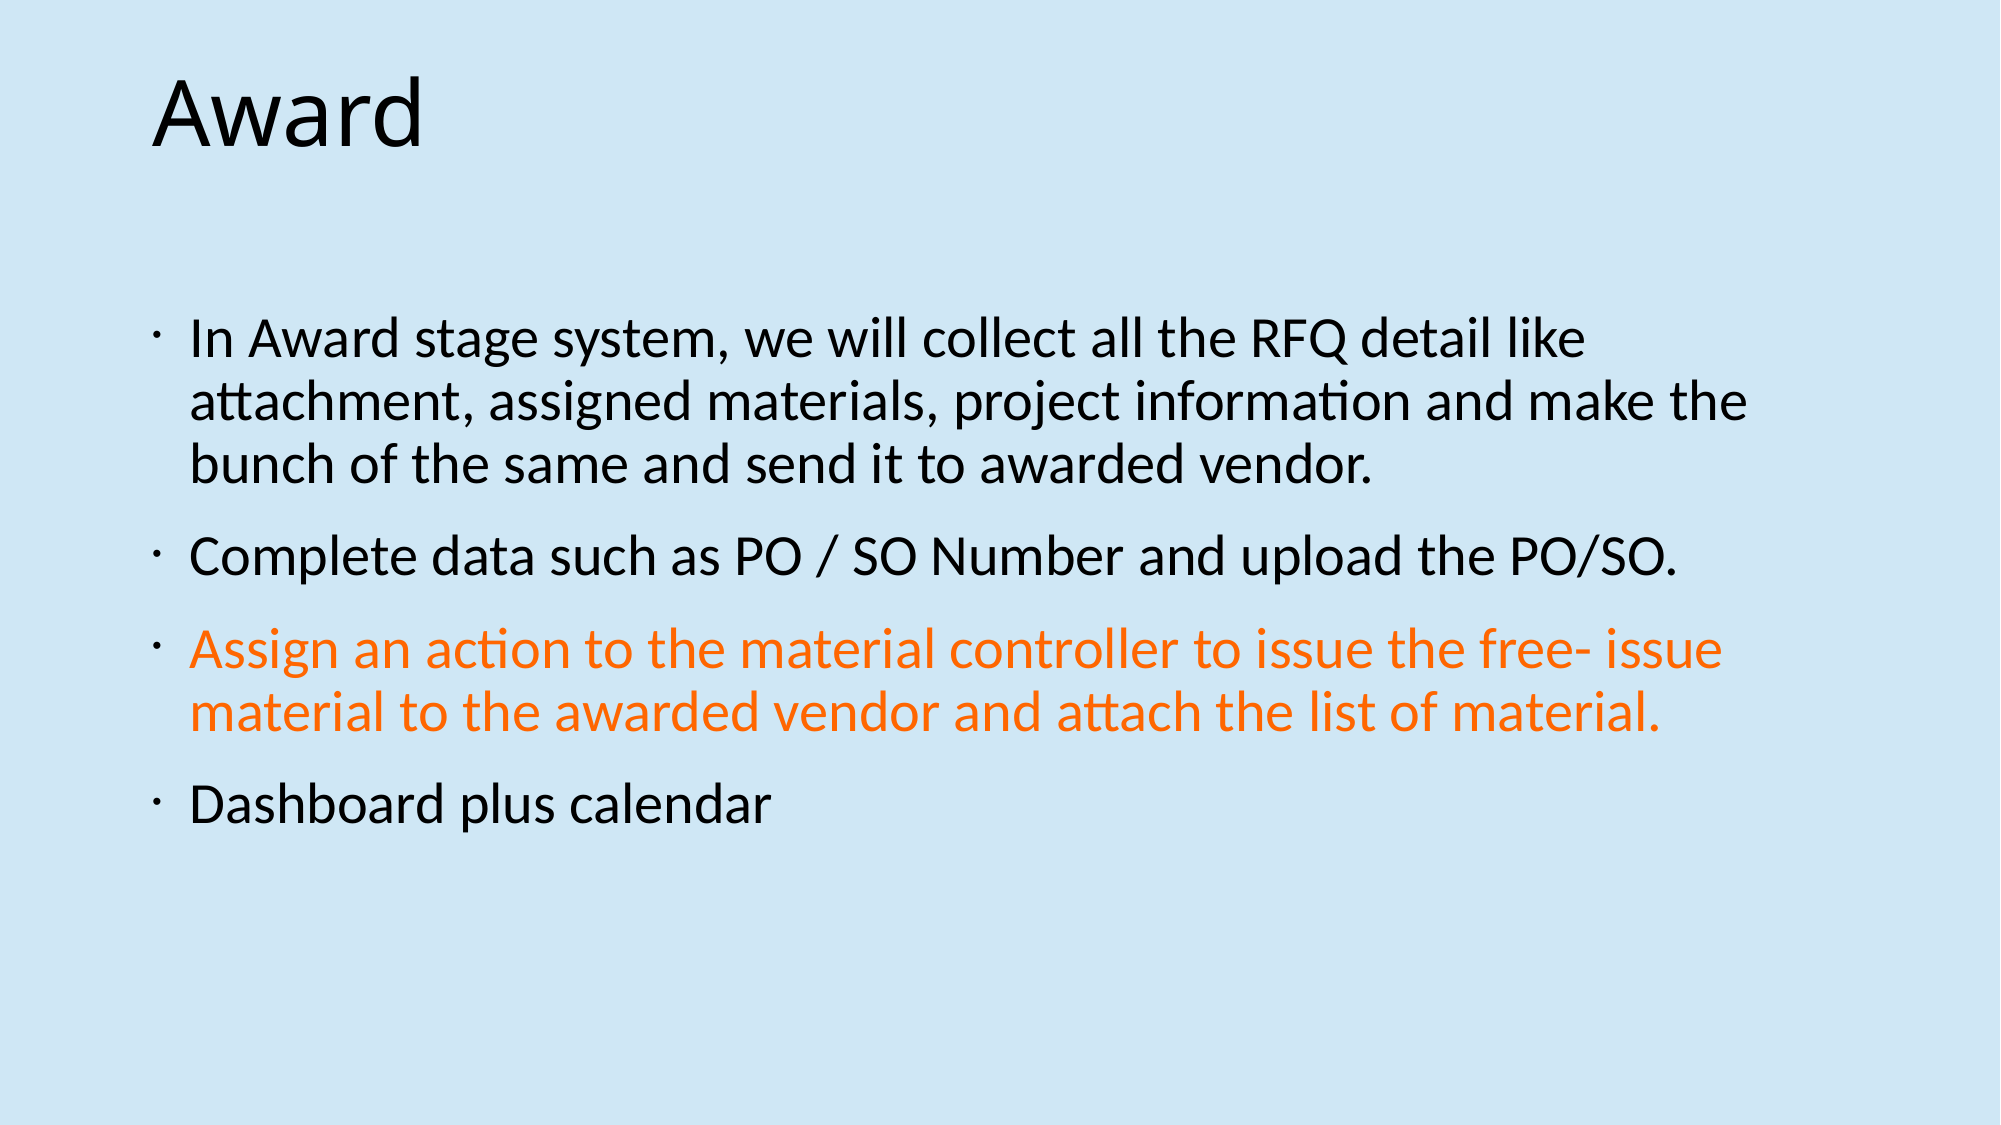

# Award
In Award stage system, we will collect all the RFQ detail like attachment, assigned materials, project information and make the bunch of the same and send it to awarded vendor.
Complete data such as PO / SO Number and upload the PO/SO.
Assign an action to the material controller to issue the free- issue material to the awarded vendor and attach the list of material.
Dashboard plus calendar